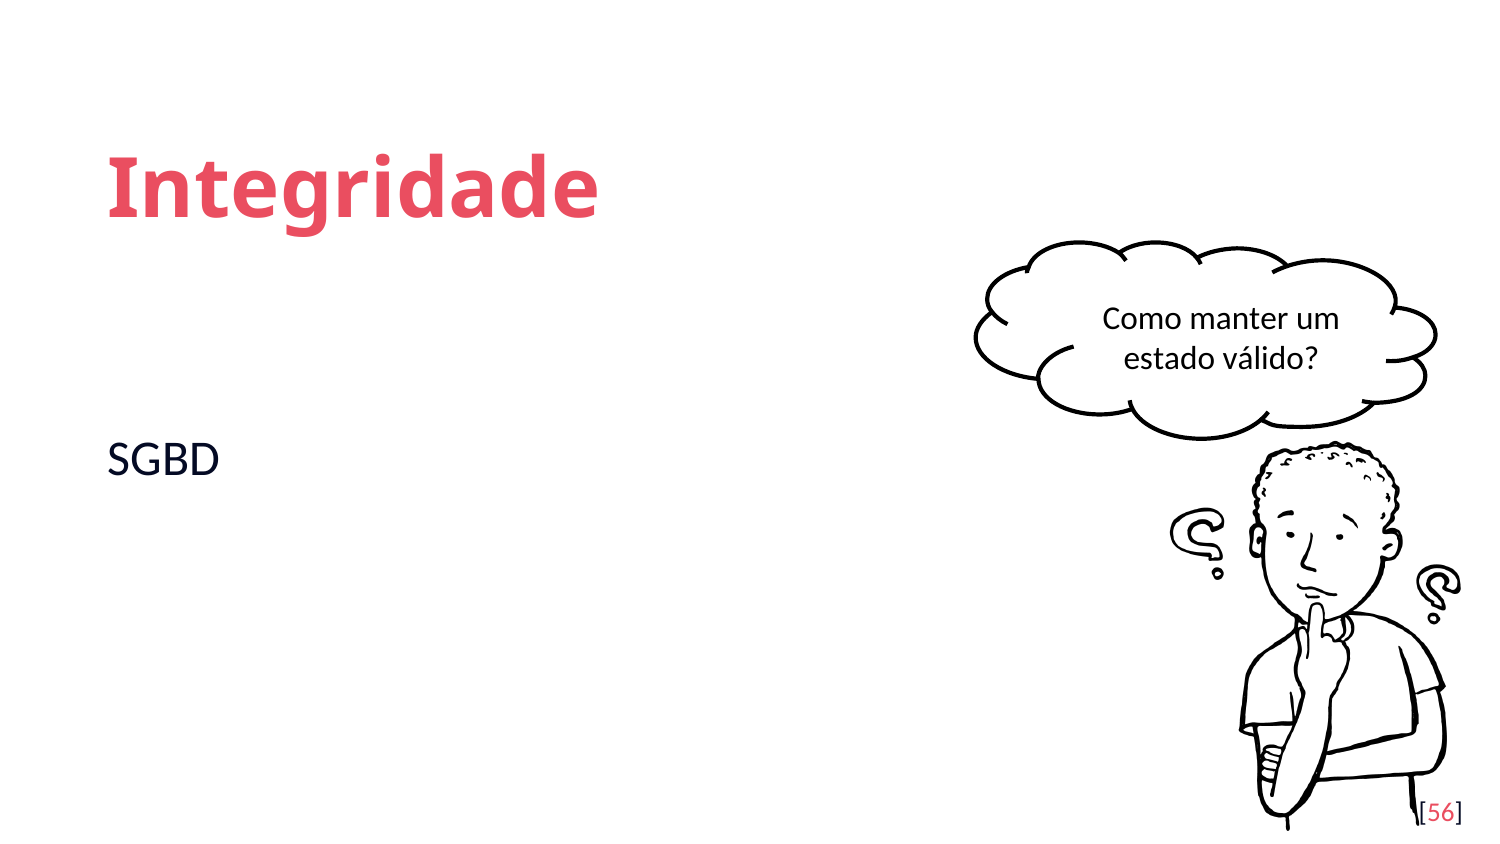

Integridade
Como manter um estado válido?
SGBD